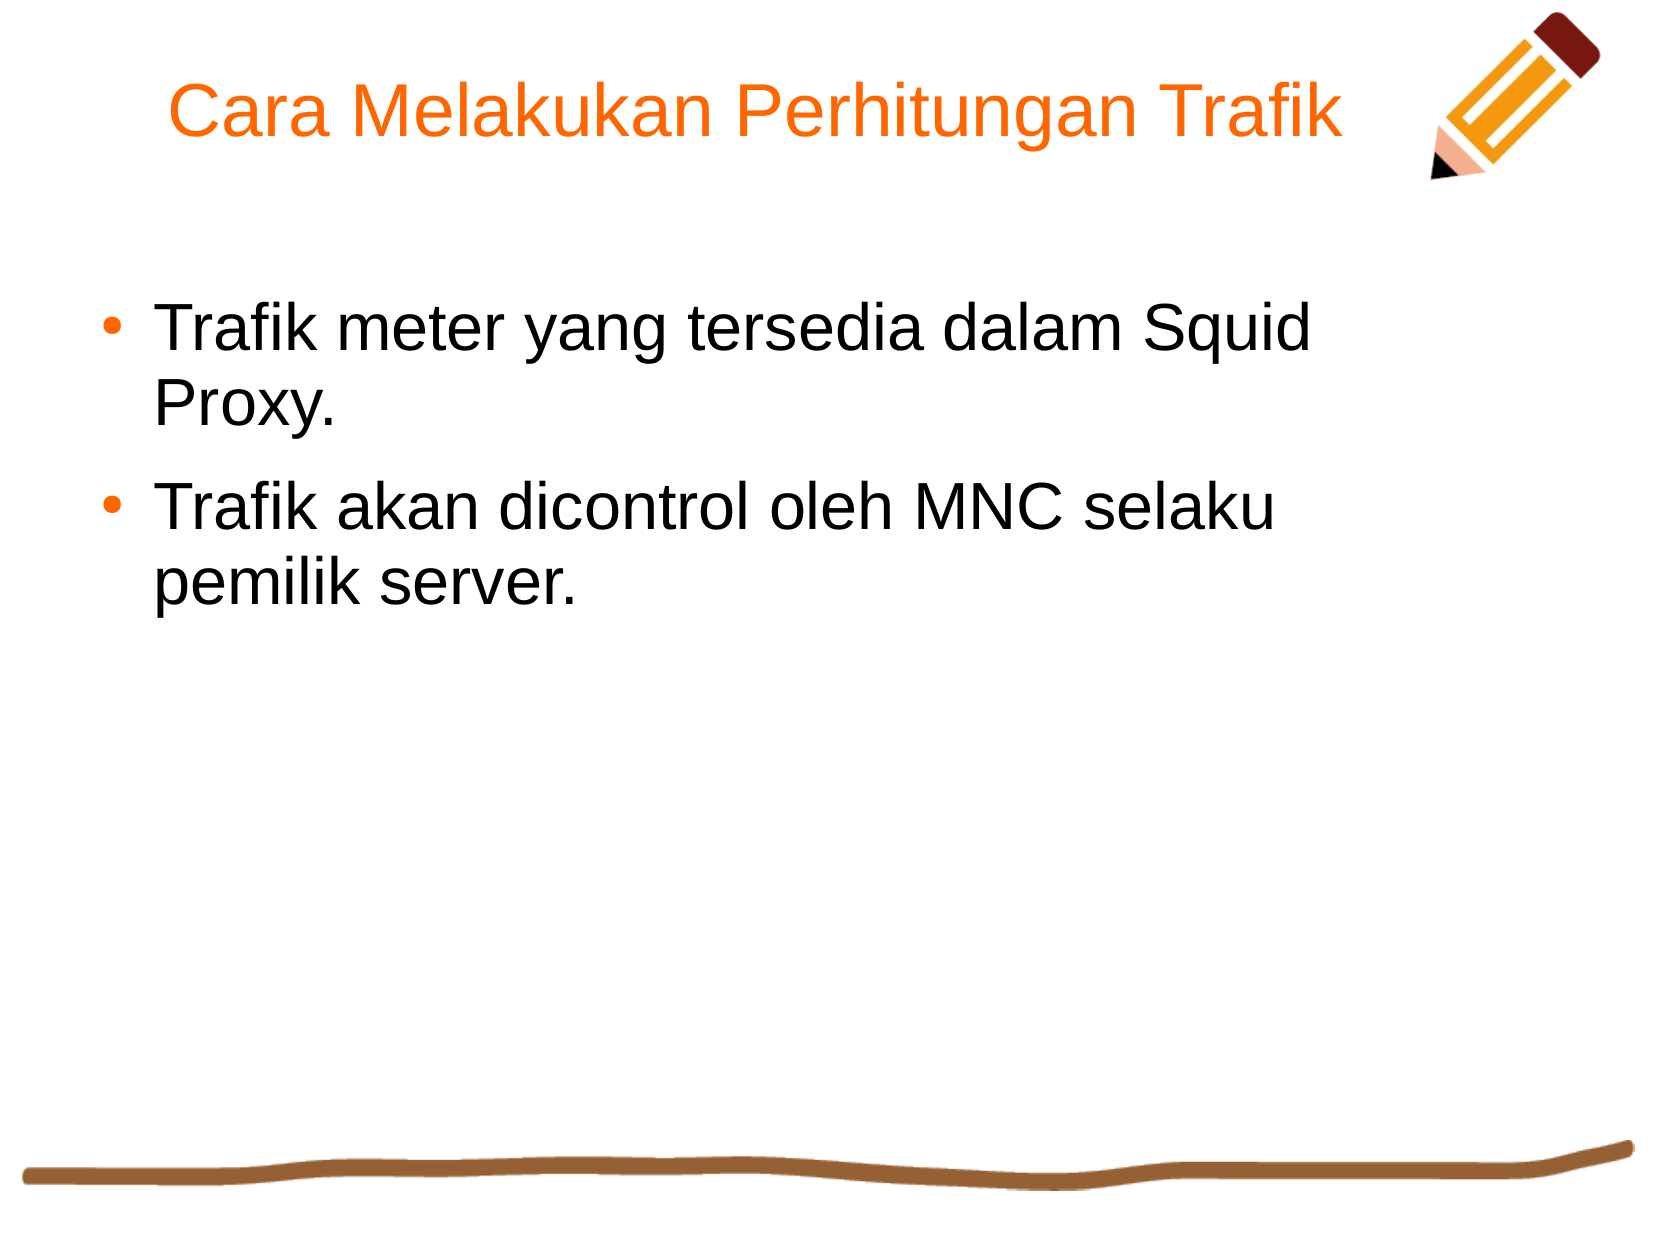

# Cara Melakukan Perhitungan Trafik
Trafik meter yang tersedia dalam Squid Proxy.
Trafik akan dicontrol oleh MNC selaku pemilik server.